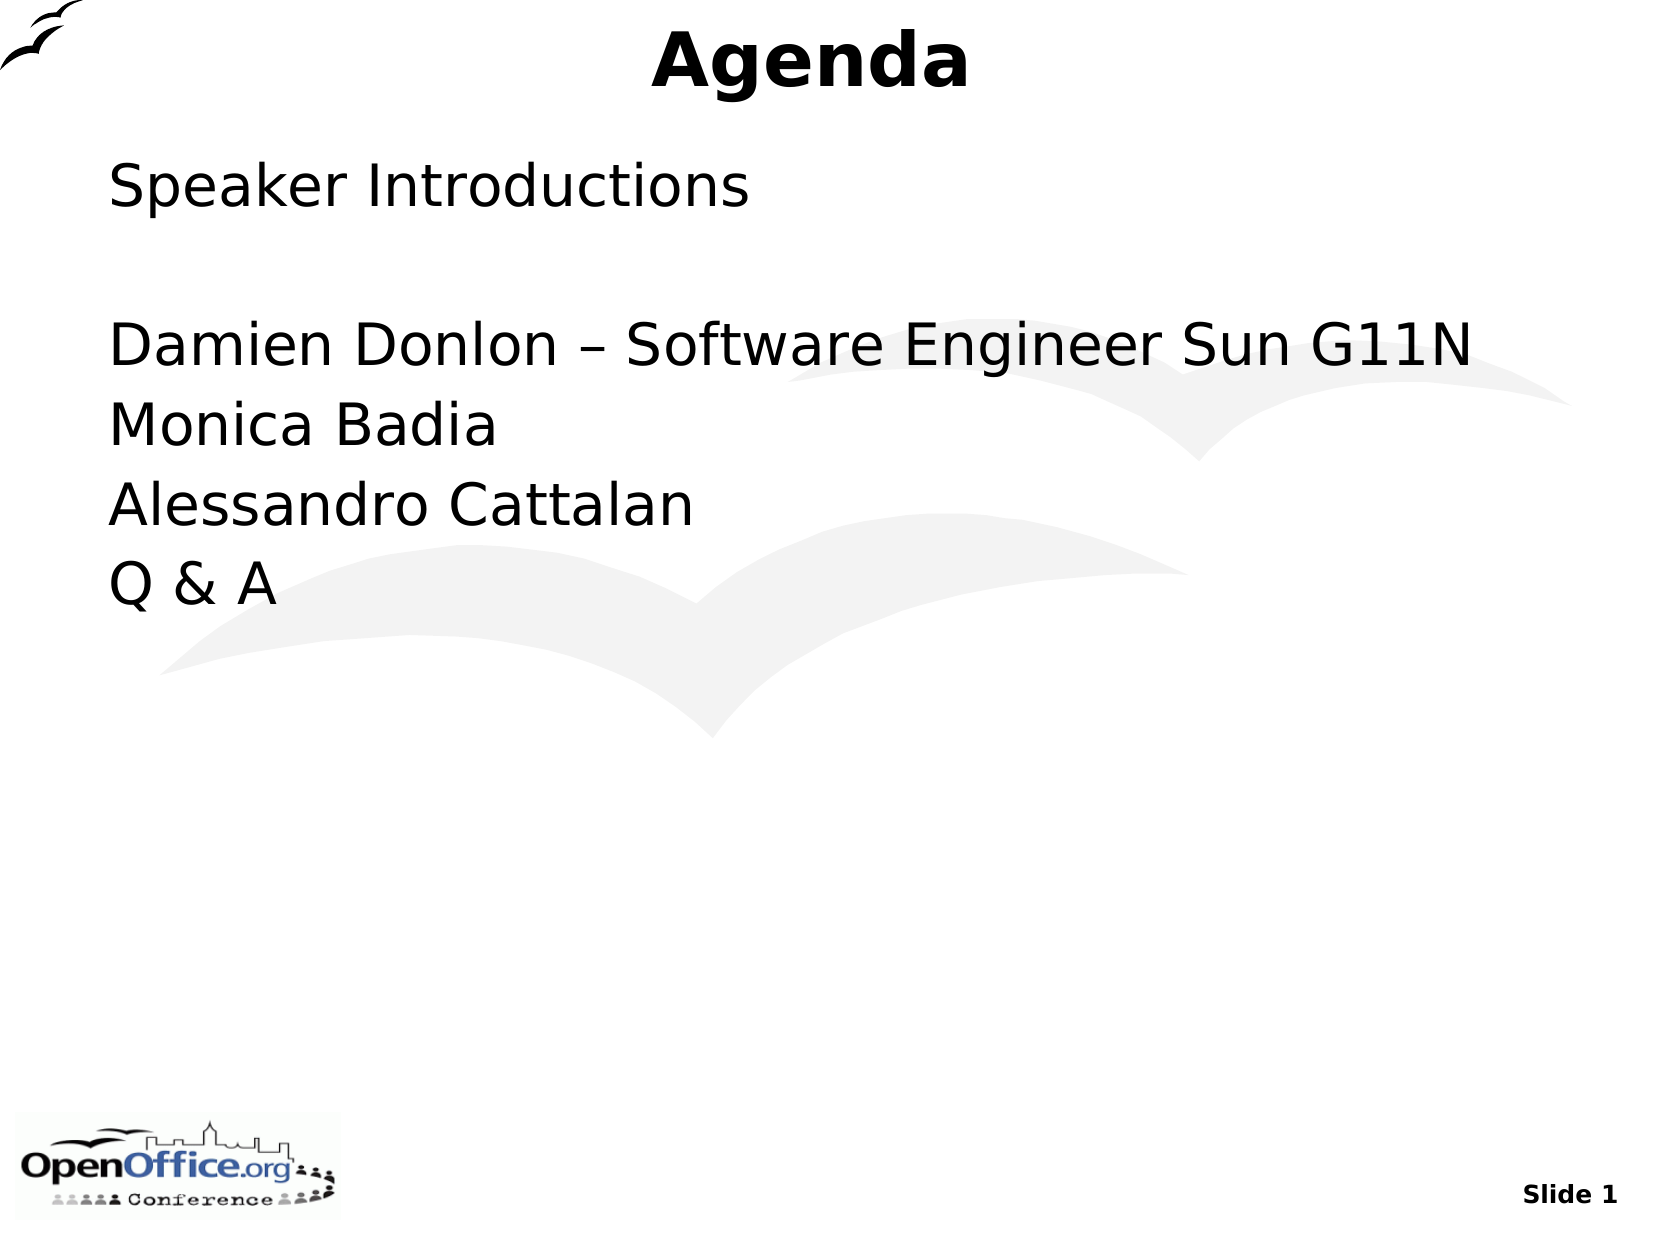

# Agenda
Speaker Introductions
Damien Donlon – Software Engineer Sun G11N
Monica Badia
Alessandro Cattalan
Q & A